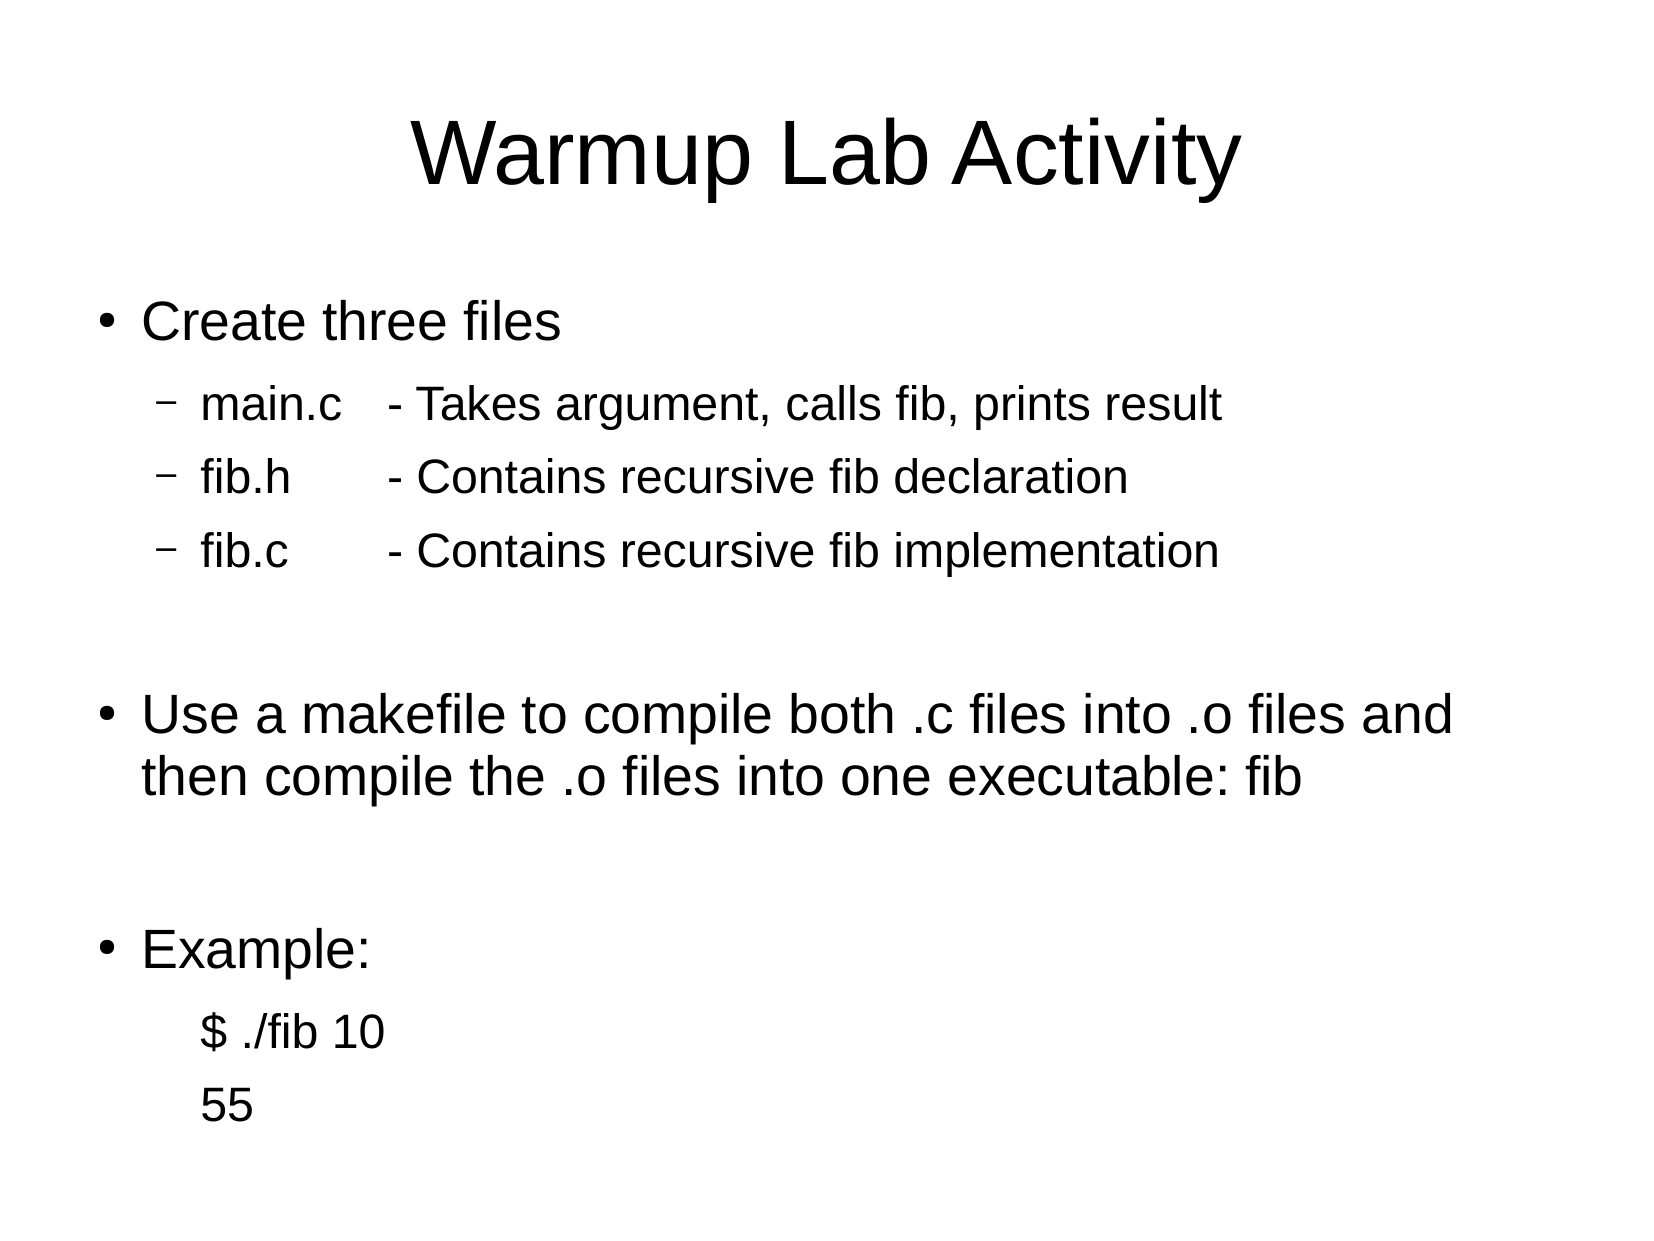

# Warmup Lab Activity
Create three files
main.c	- Takes argument, calls fib, prints result
fib.h	 	- Contains recursive fib declaration
fib.c	 	- Contains recursive fib implementation
Use a makefile to compile both .c files into .o files and then compile the .o files into one executable: fib
Example:
$ ./fib 10
55